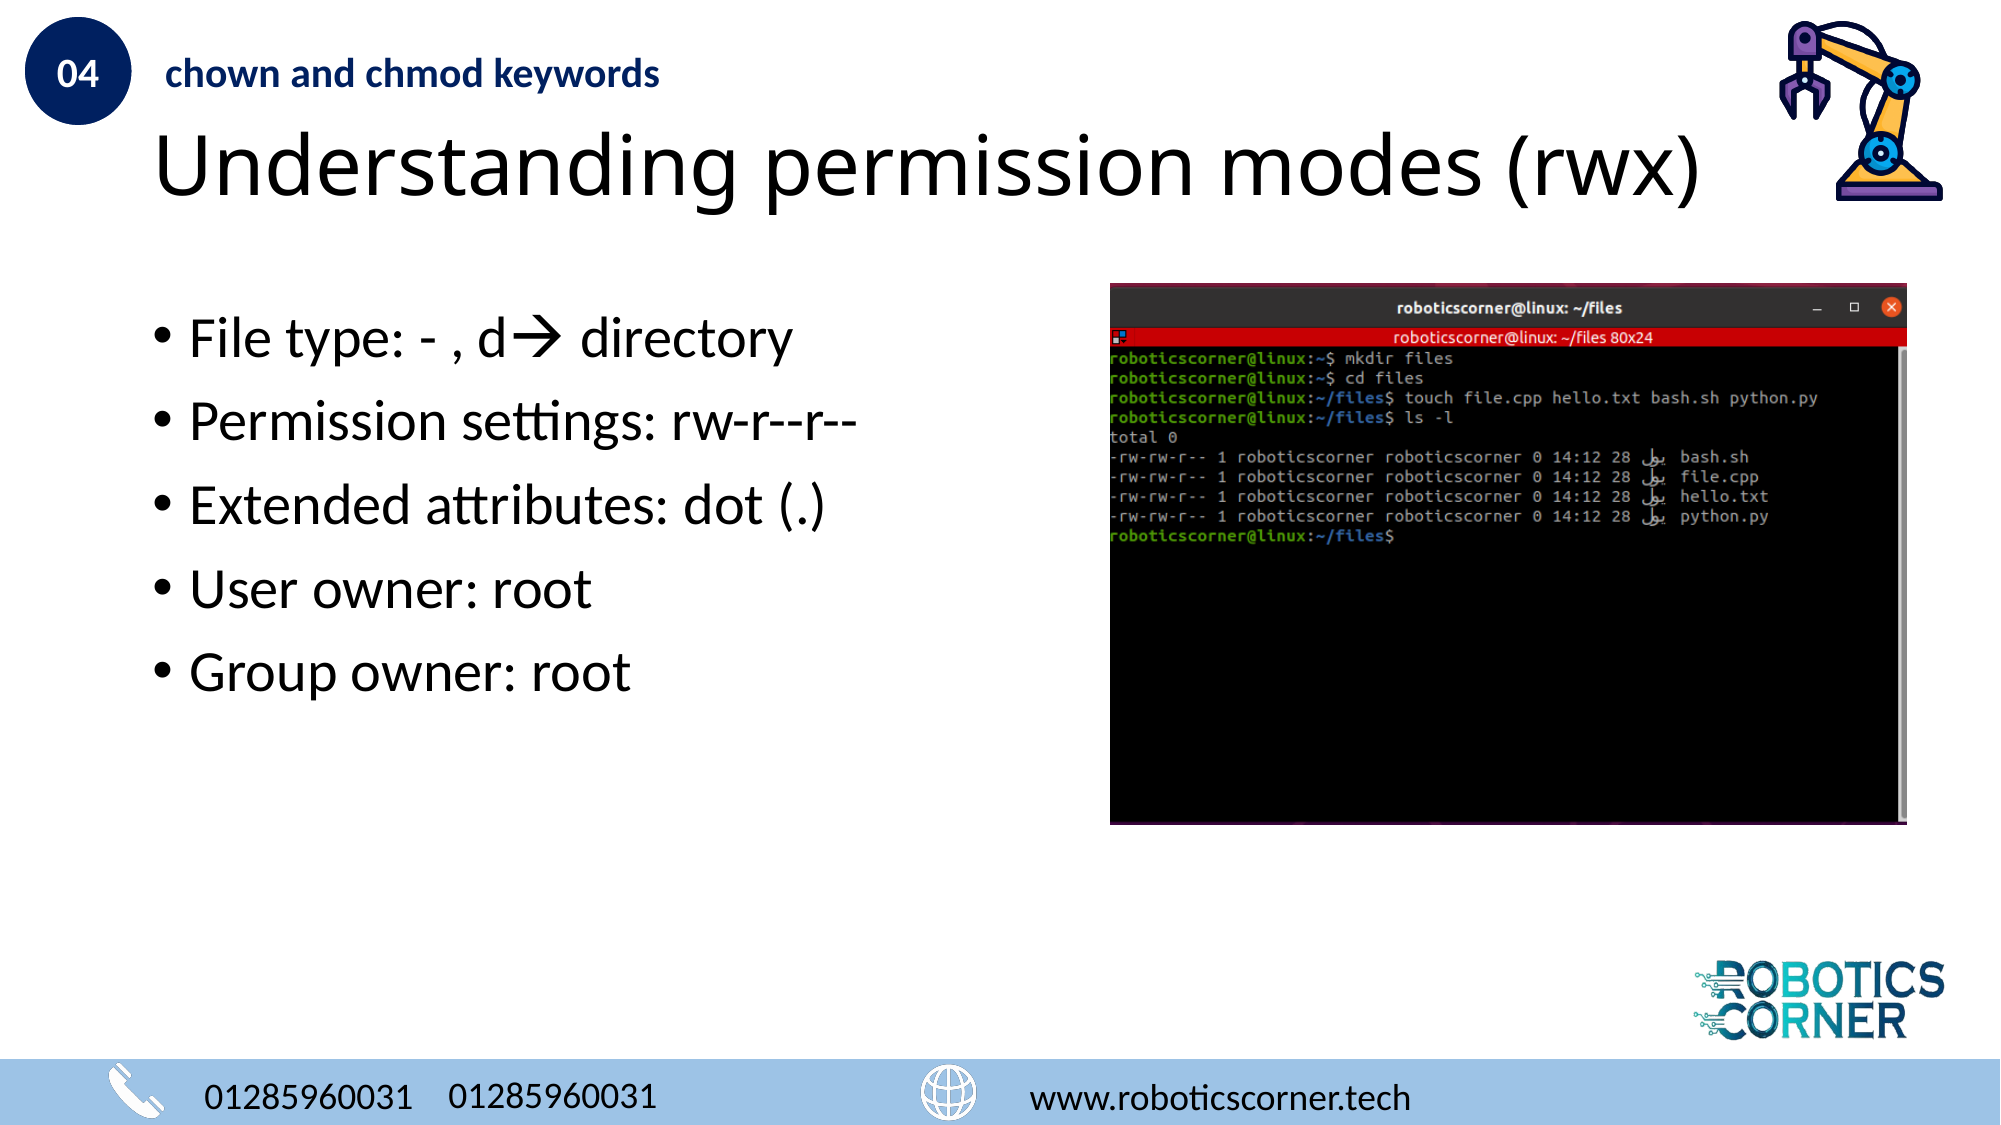

04
chown and chmod keywords
# Understanding permission modes (rwx)
File type: - , d directory
Permission settings: rw-r--r--
Extended attributes: dot (.)
User owner: root
Group owner: root